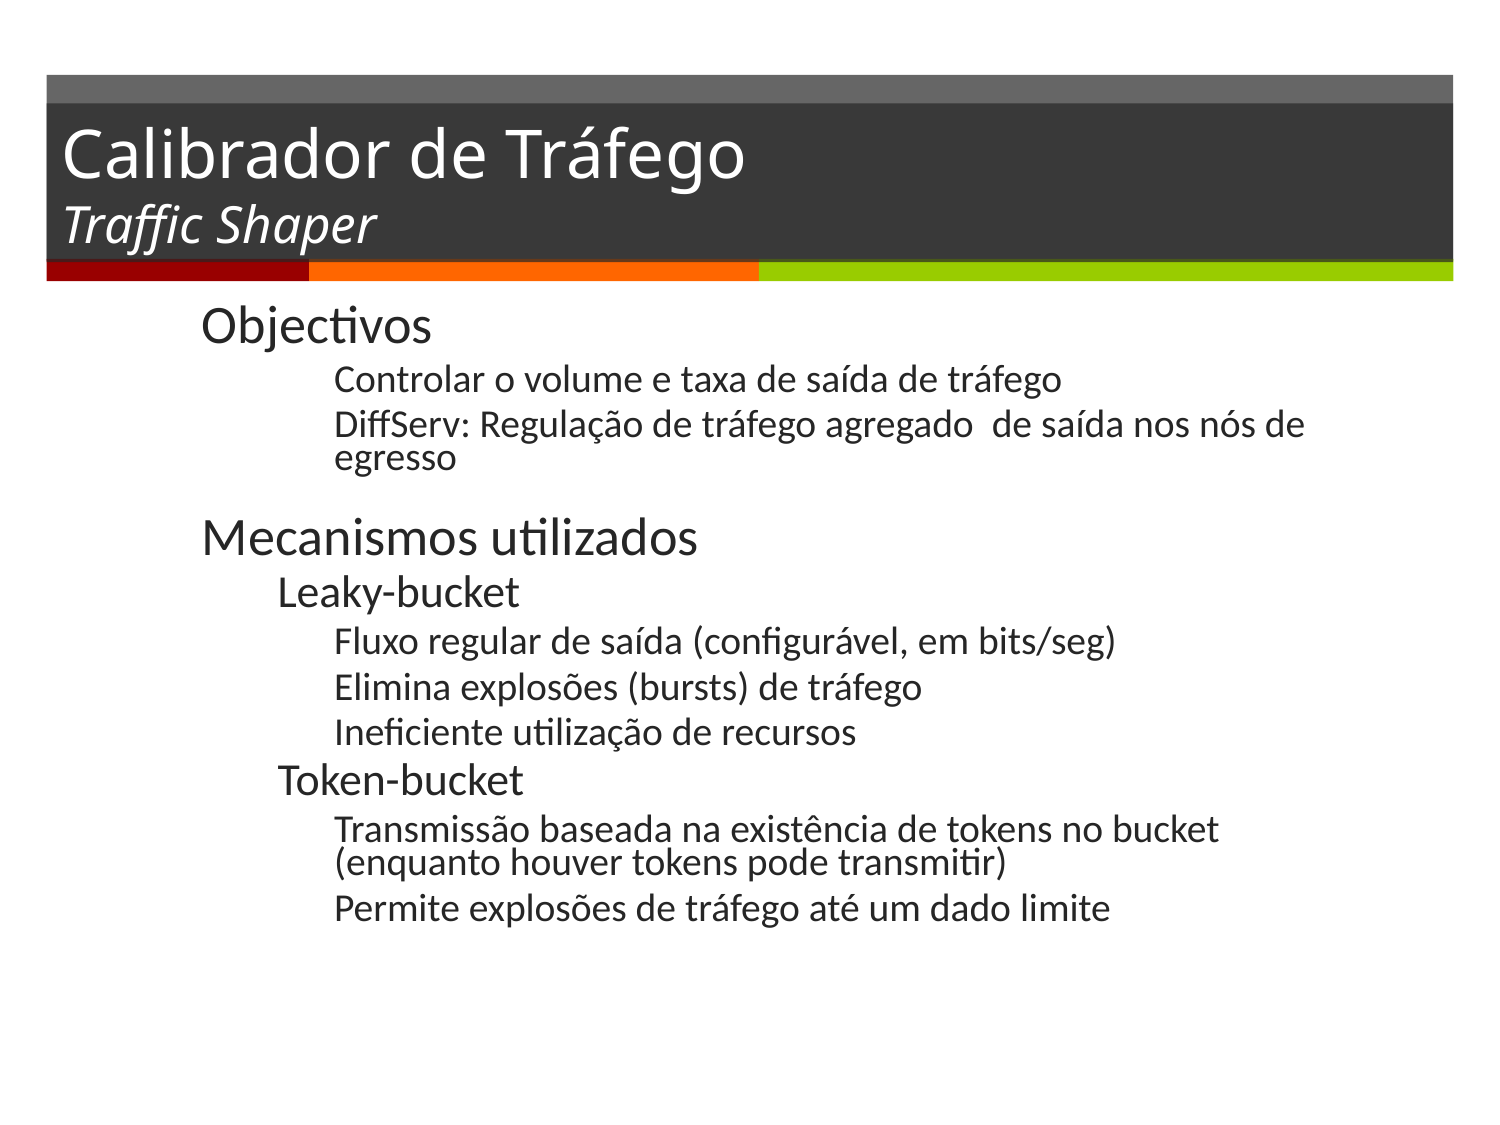

# Calibrador de Tráfego Traffic Shaper
Objectivos
Controlar o volume e taxa de saída de tráfego
DiffServ: Regulação de tráfego agregado de saída nos nós de egresso
Mecanismos utilizados
Leaky-bucket
Fluxo regular de saída (configurável, em bits/seg)
Elimina explosões (bursts) de tráfego
Ineficiente utilização de recursos
Token-bucket
Transmissão baseada na existência de tokens no bucket (enquanto houver tokens pode transmitir)
Permite explosões de tráfego até um dado limite